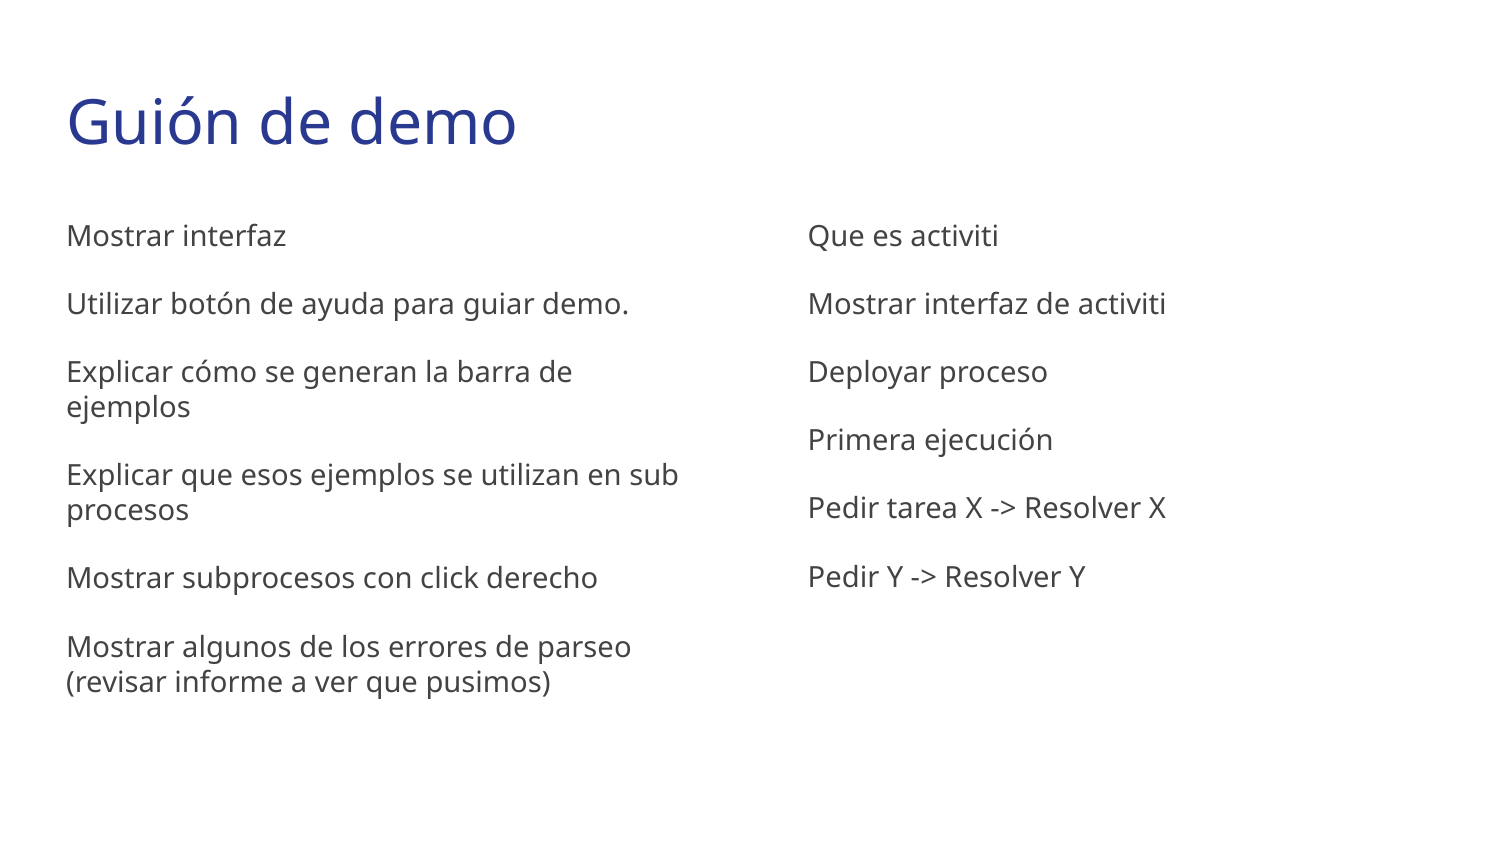

# Guión de demo
Mostrar interfaz
Utilizar botón de ayuda para guiar demo.
Explicar cómo se generan la barra de ejemplos
Explicar que esos ejemplos se utilizan en sub procesos
Mostrar subprocesos con click derecho
Mostrar algunos de los errores de parseo (revisar informe a ver que pusimos)
Que es activiti
Mostrar interfaz de activiti
Deployar proceso
Primera ejecución
Pedir tarea X -> Resolver X
Pedir Y -> Resolver Y